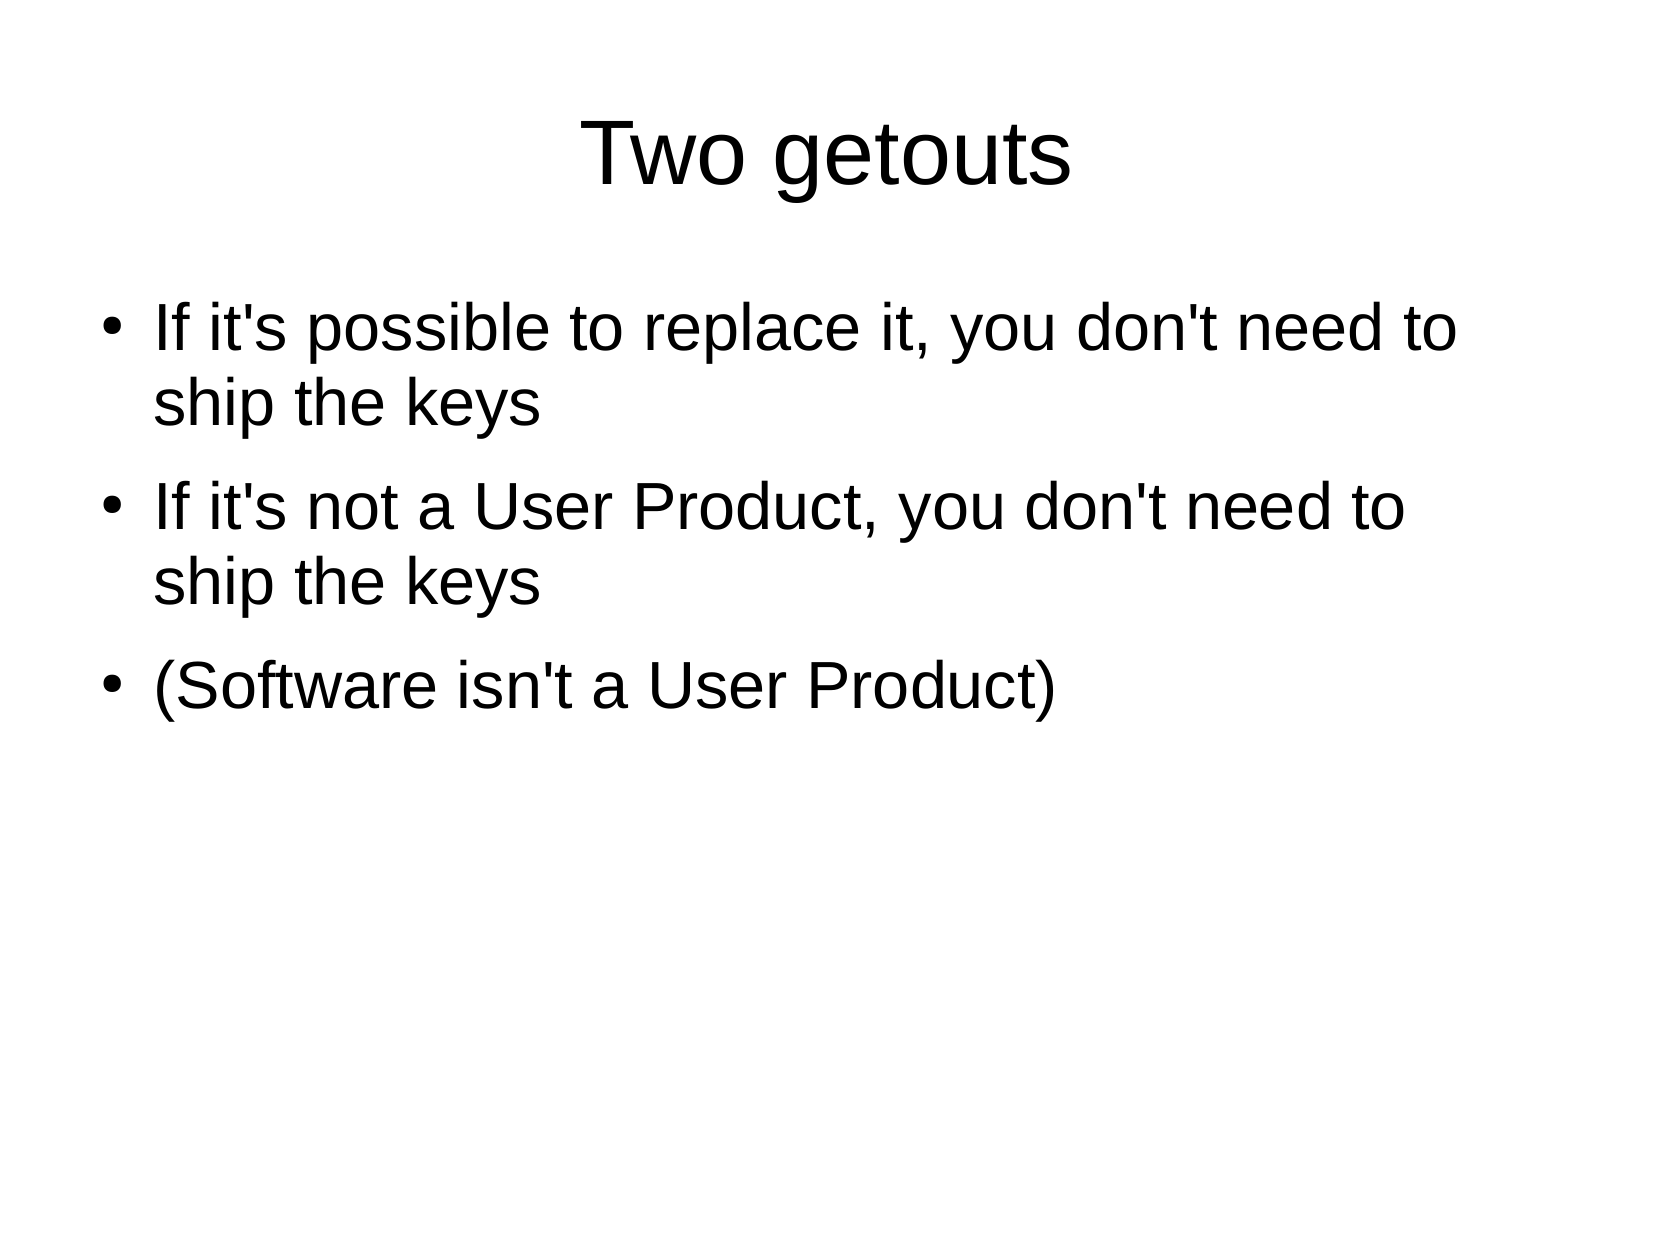

# Two getouts
If it's possible to replace it, you don't need to ship the keys
If it's not a User Product, you don't need to ship the keys
(Software isn't a User Product)